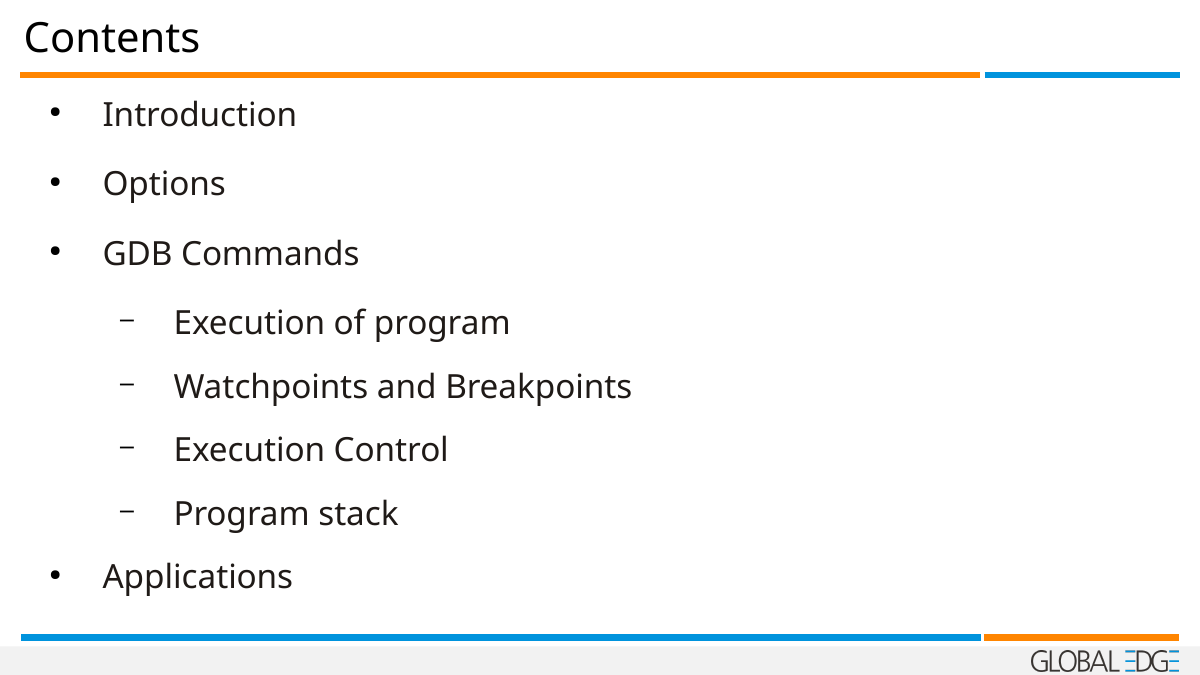

# Contents
Introduction
Options
GDB Commands
Execution of program
Watchpoints and Breakpoints
Execution Control
Program stack
Applications